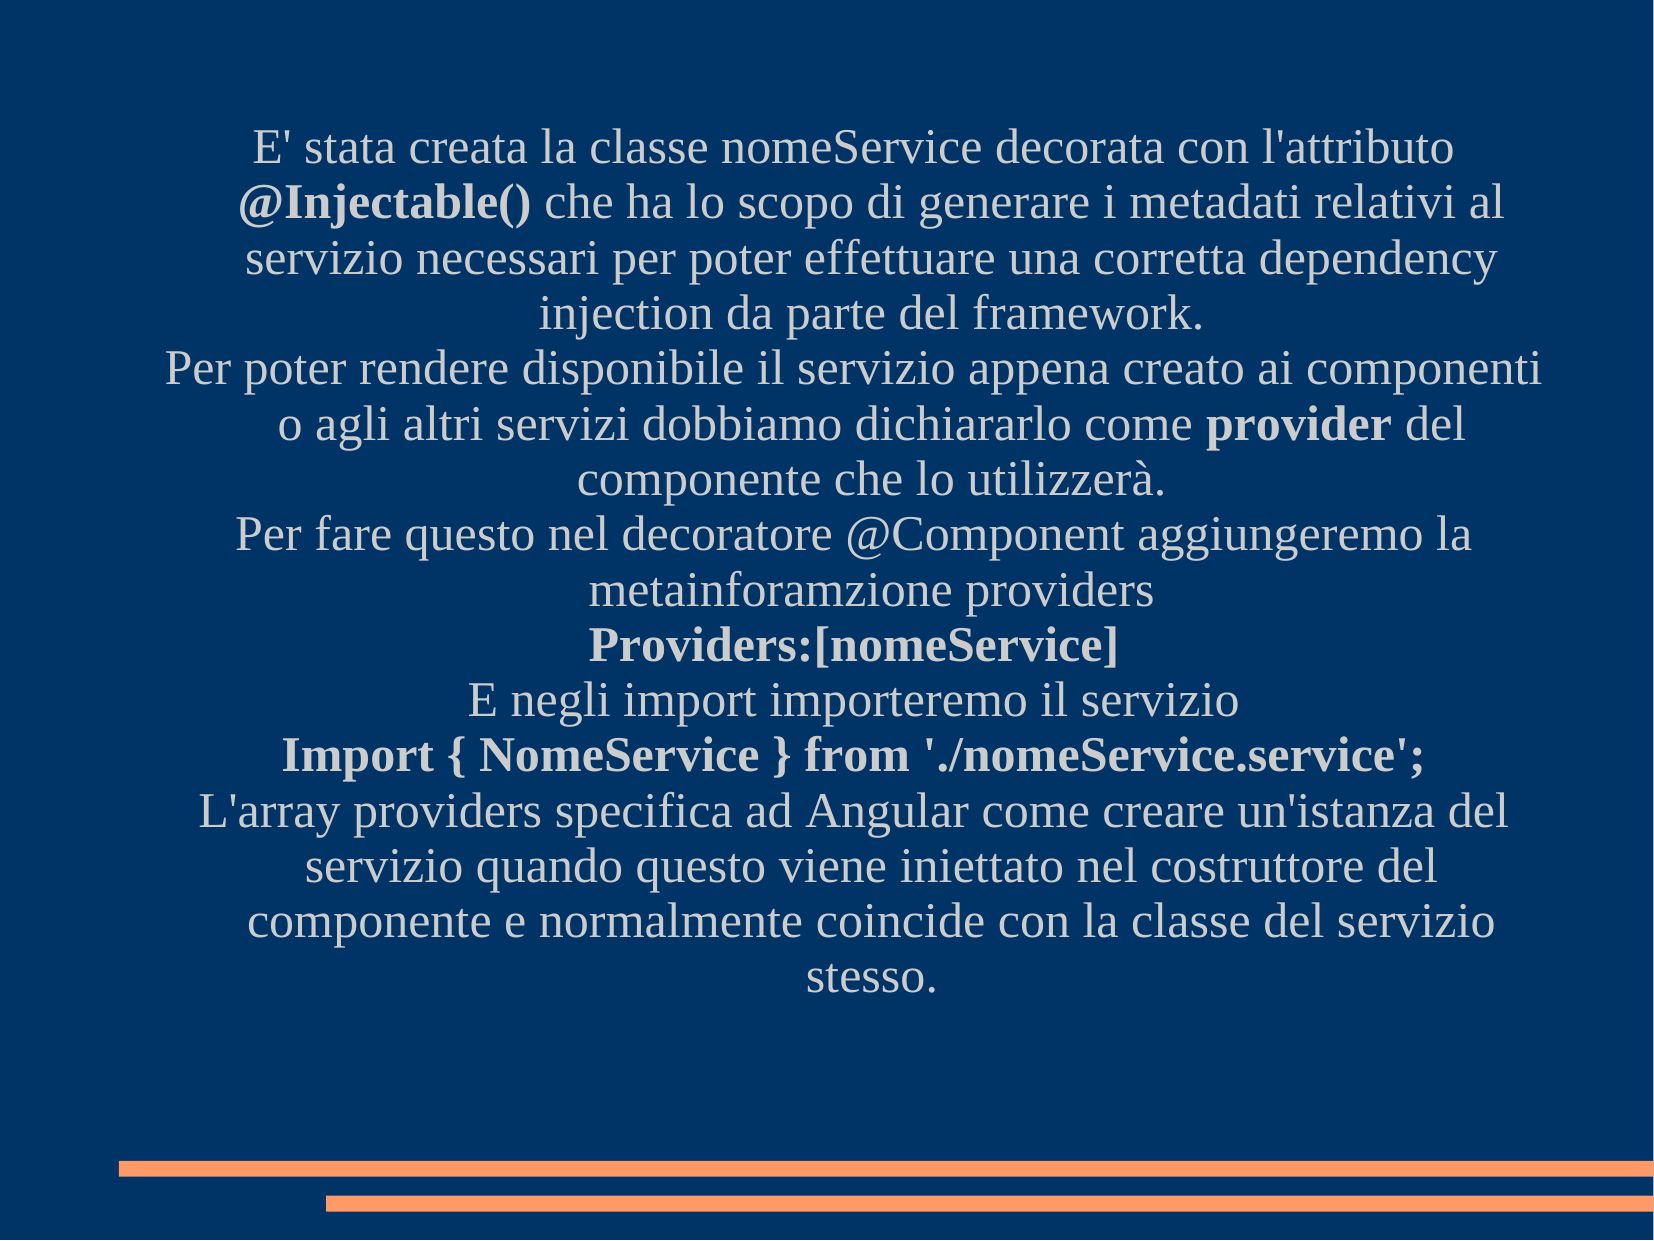

# E' stata creata la classe nomeService decorata con l'attributo @Injectable() che ha lo scopo di generare i metadati relativi al servizio necessari per poter effettuare una corretta dependency injection da parte del framework.
Per poter rendere disponibile il servizio appena creato ai componenti o agli altri servizi dobbiamo dichiararlo come provider del componente che lo utilizzerà.
Per fare questo nel decoratore @Component aggiungeremo la metainforamzione providers
Providers:[nomeService]
E negli import importeremo il servizio
Import { NomeService } from './nomeService.service';
L'array providers specifica ad Angular come creare un'istanza del servizio quando questo viene iniettato nel costruttore del componente e normalmente coincide con la classe del servizio stesso.